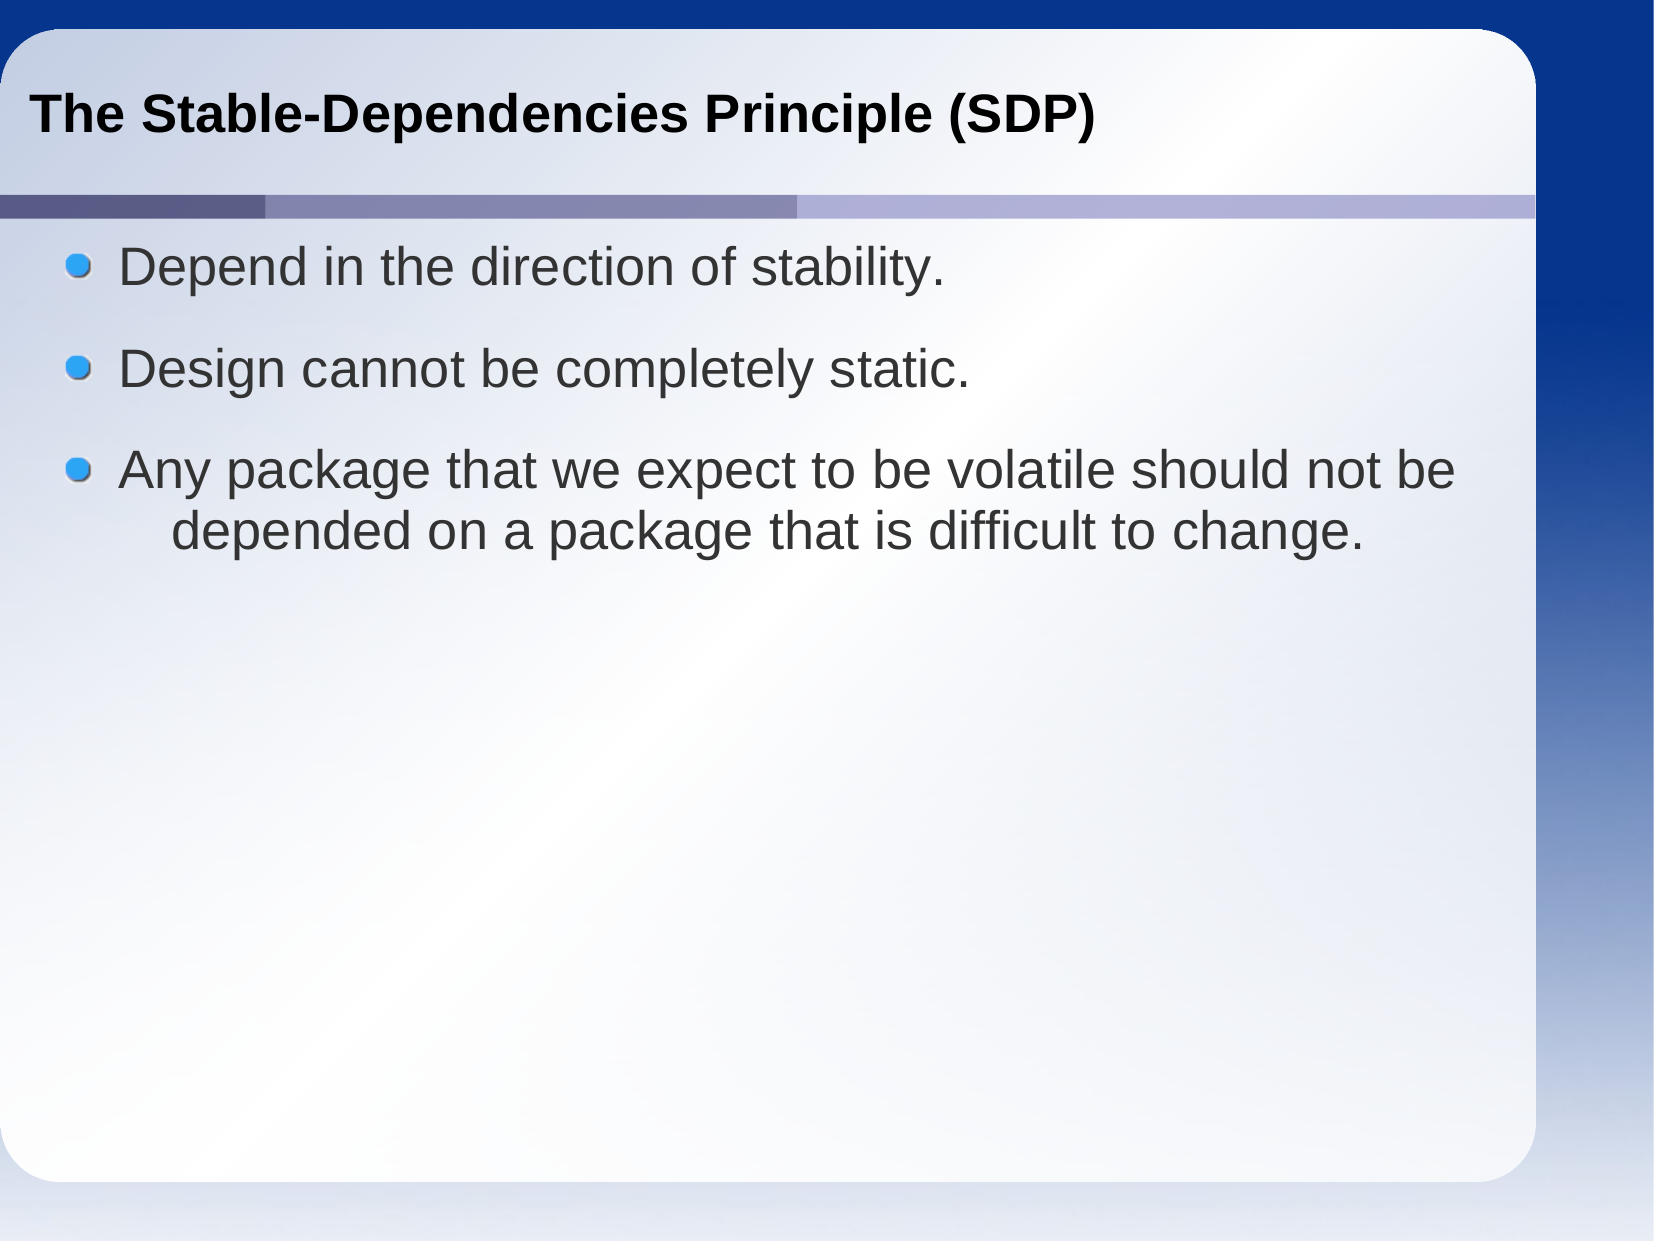

# The Stable-Dependencies Principle (SDP)
Depend in the direction of stability.
Design cannot be completely static.
Any package that we expect to be volatile should not be depended on a package that is difficult to change.